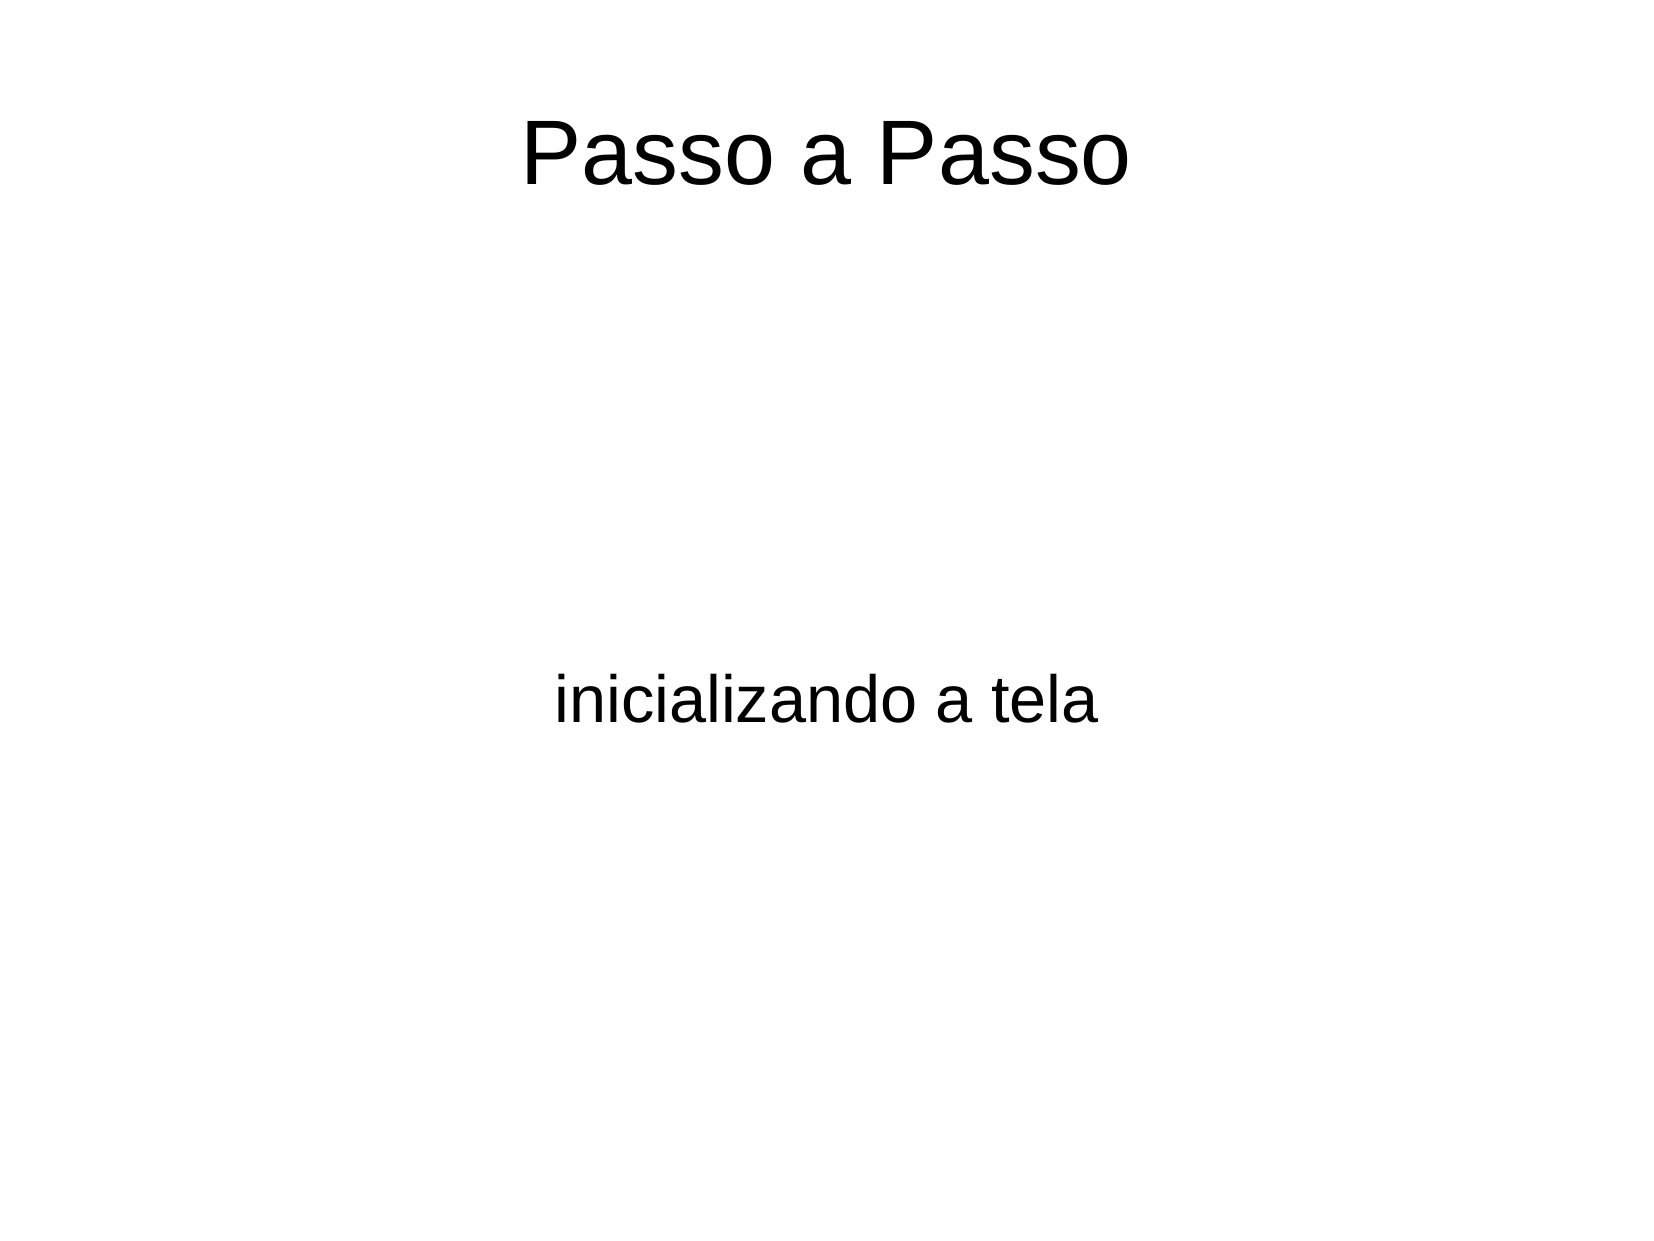

# Passo a Passo
inicializando a tela